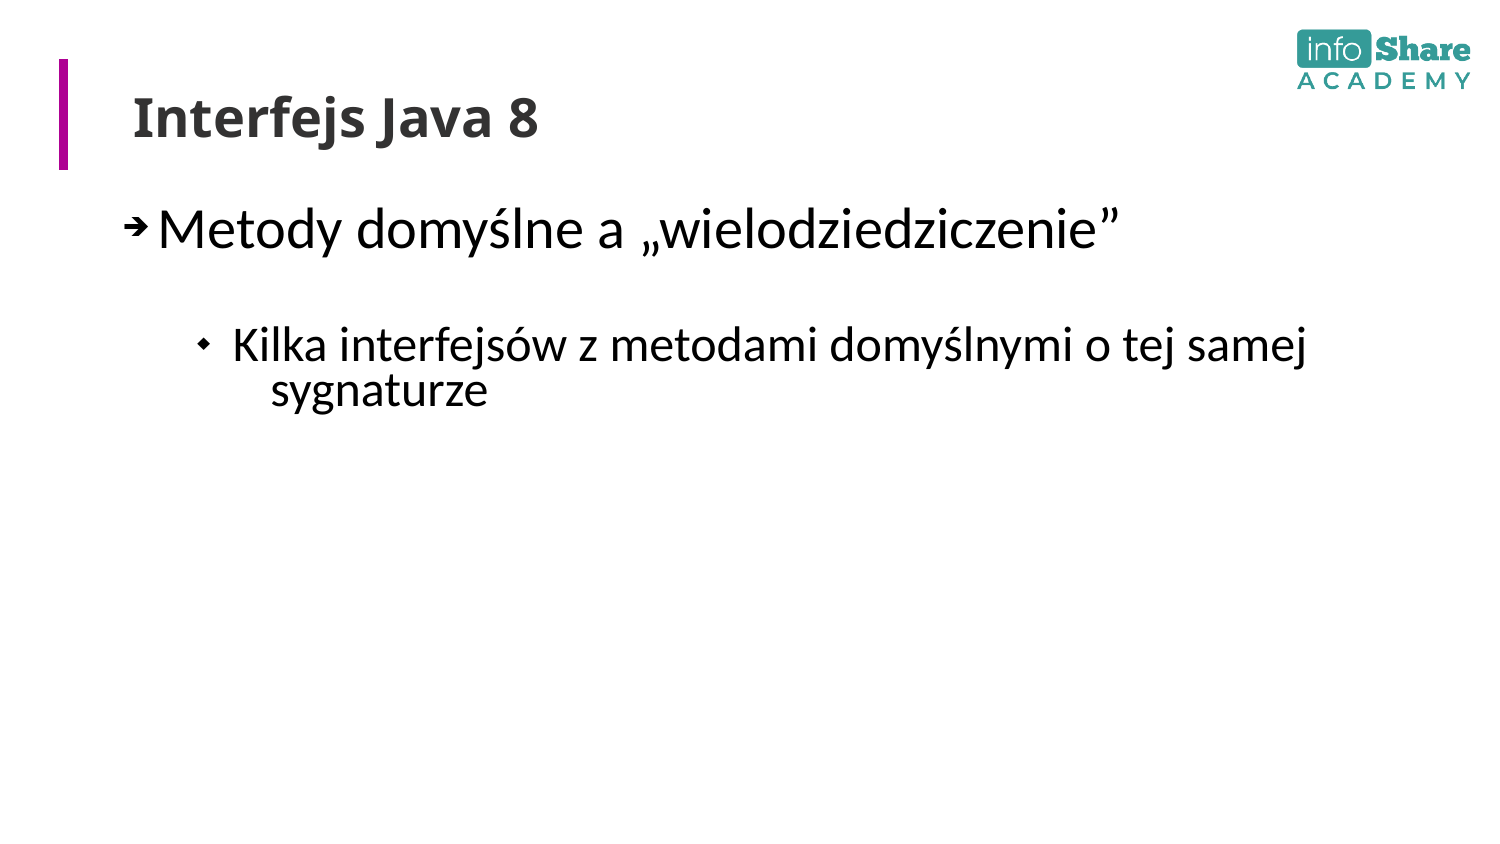

# Interfejs Java 8
Metody domyślne a „wielodziedziczenie”
Kilka interfejsów z metodami domyślnymi o tej samej sygnaturze